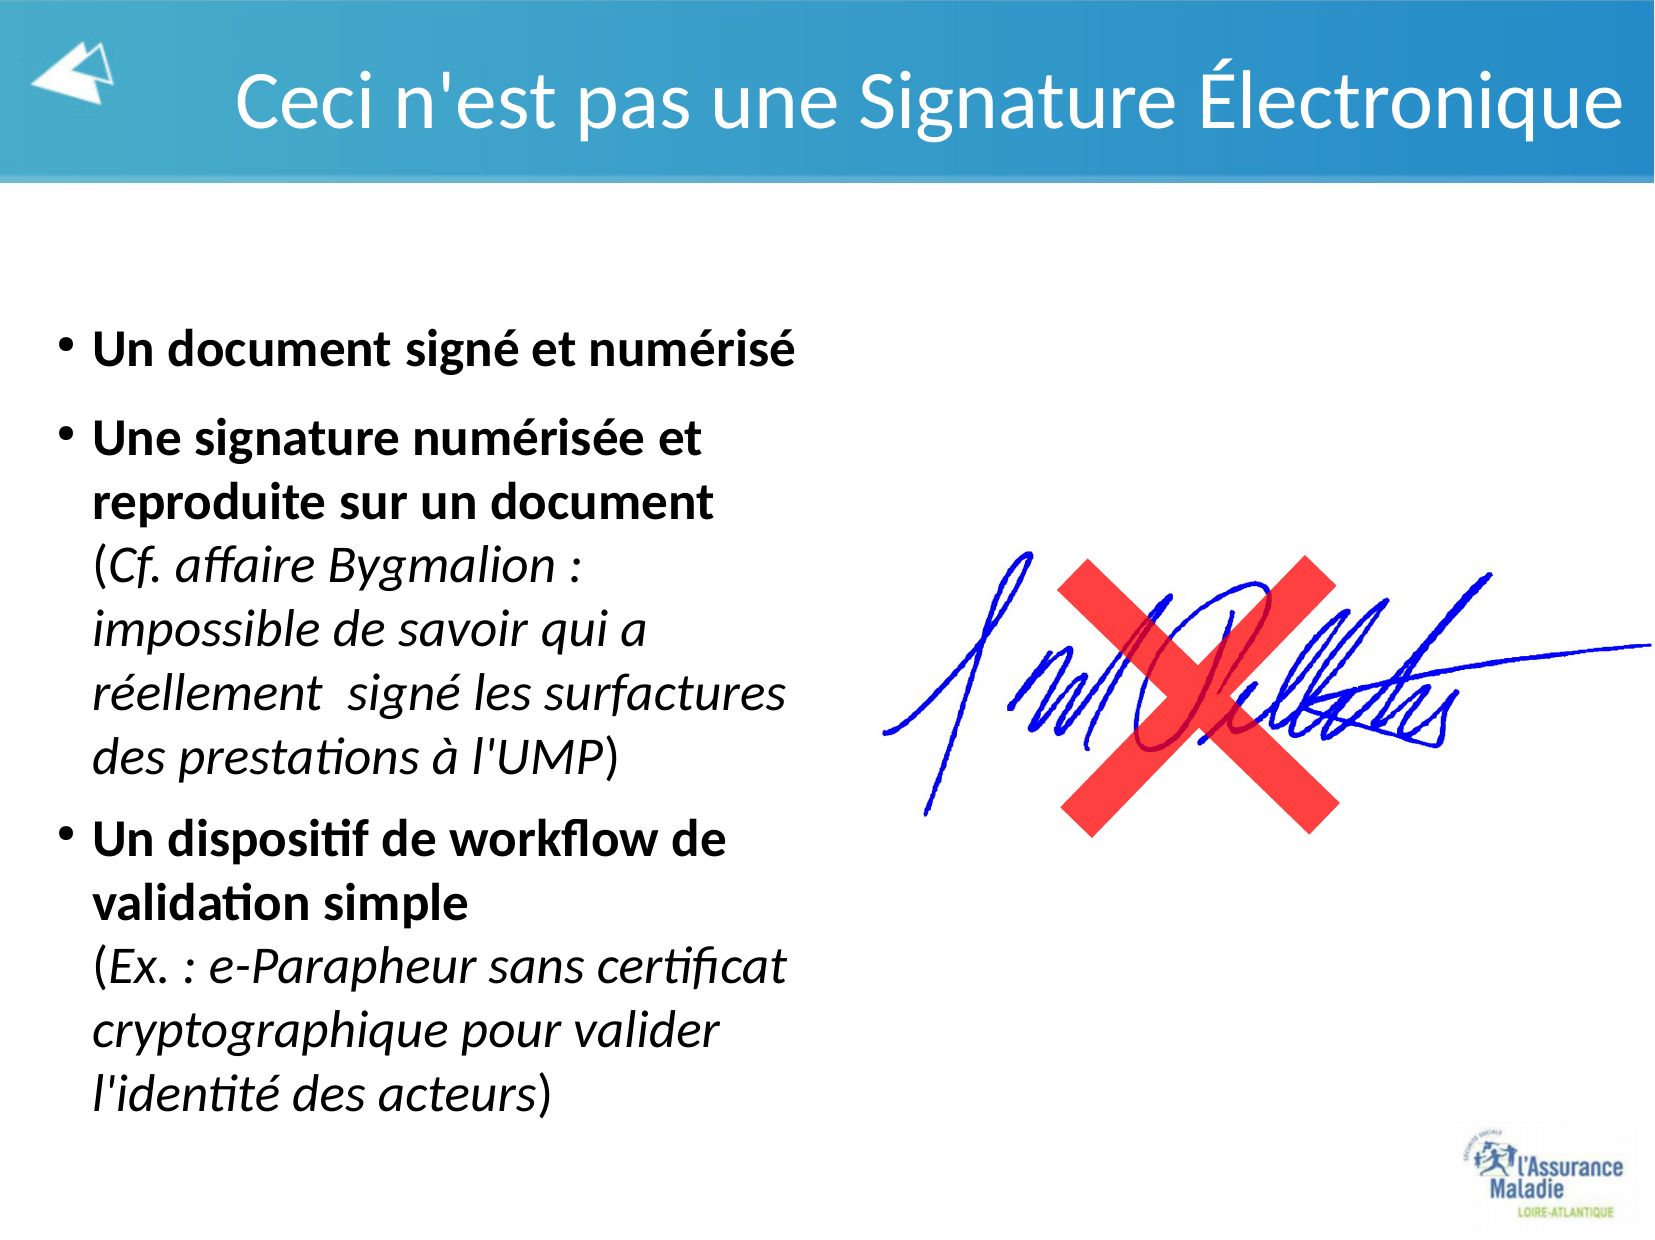

# Ceci n'est pas une Signature Électronique
Un document signé et numérisé
Une signature numérisée et reproduite sur un document
(Cf. affaire Bygmalion : impossible de savoir qui a réellement signé les surfactures des prestations à l'UMP)
Un dispositif de workflow de validation simple
(Ex. : e-Parapheur sans certificat cryptographique pour valider l'identité des acteurs)